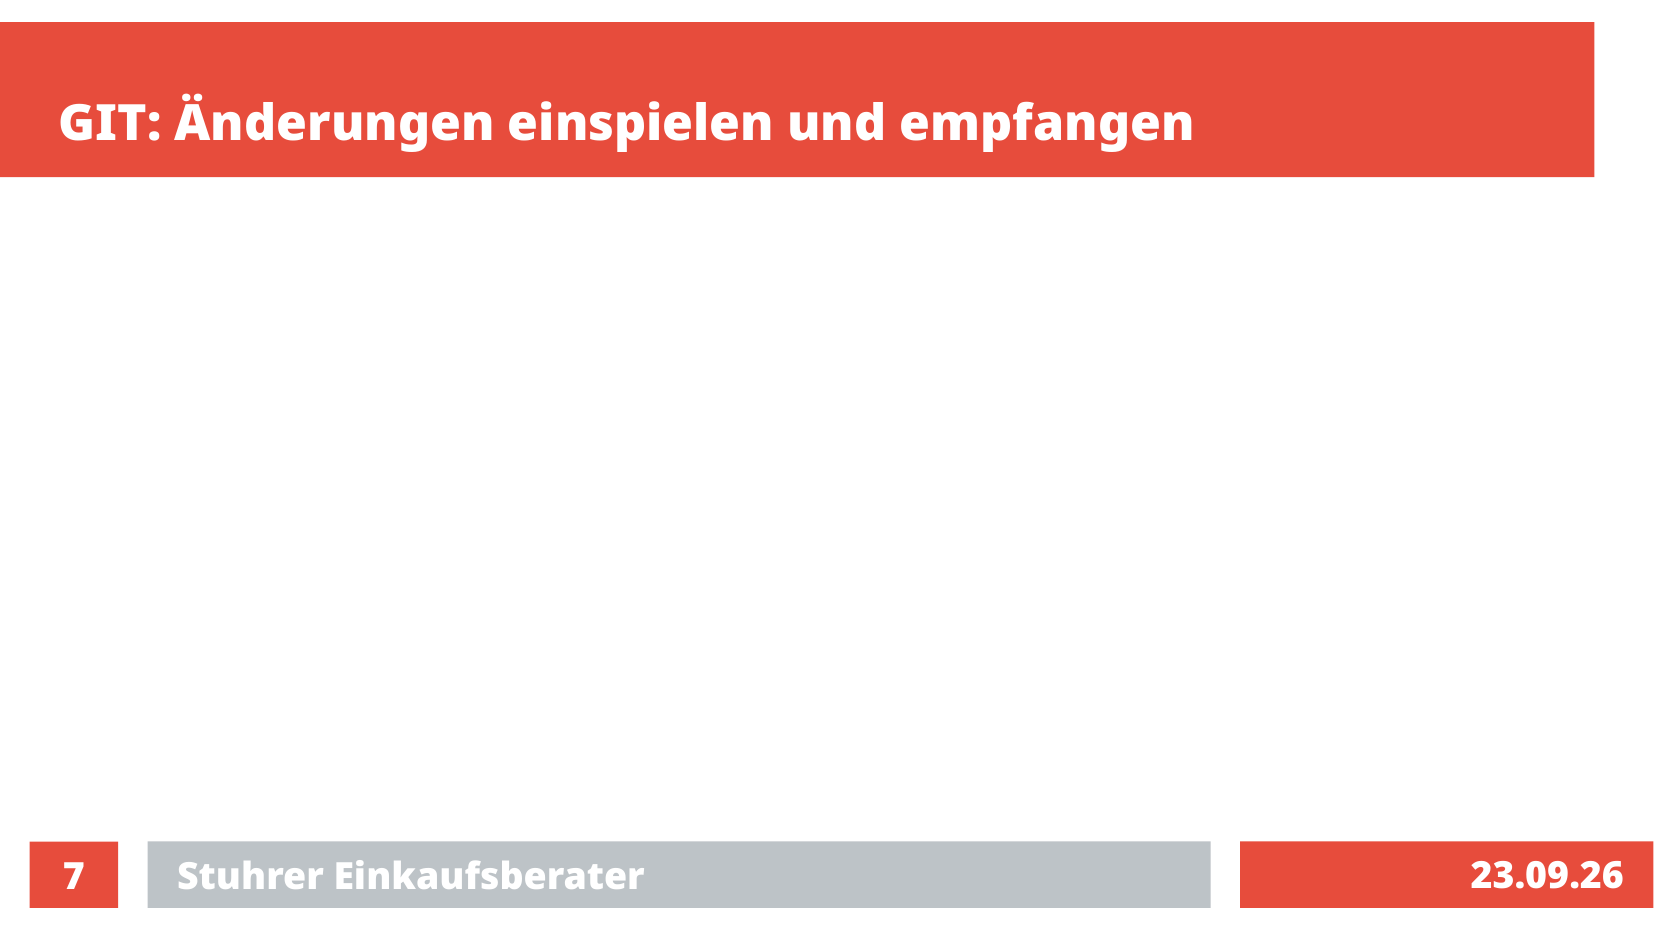

# GIT: Änderungen einspielen und empfangen
7
Stuhrer Einkaufsberater